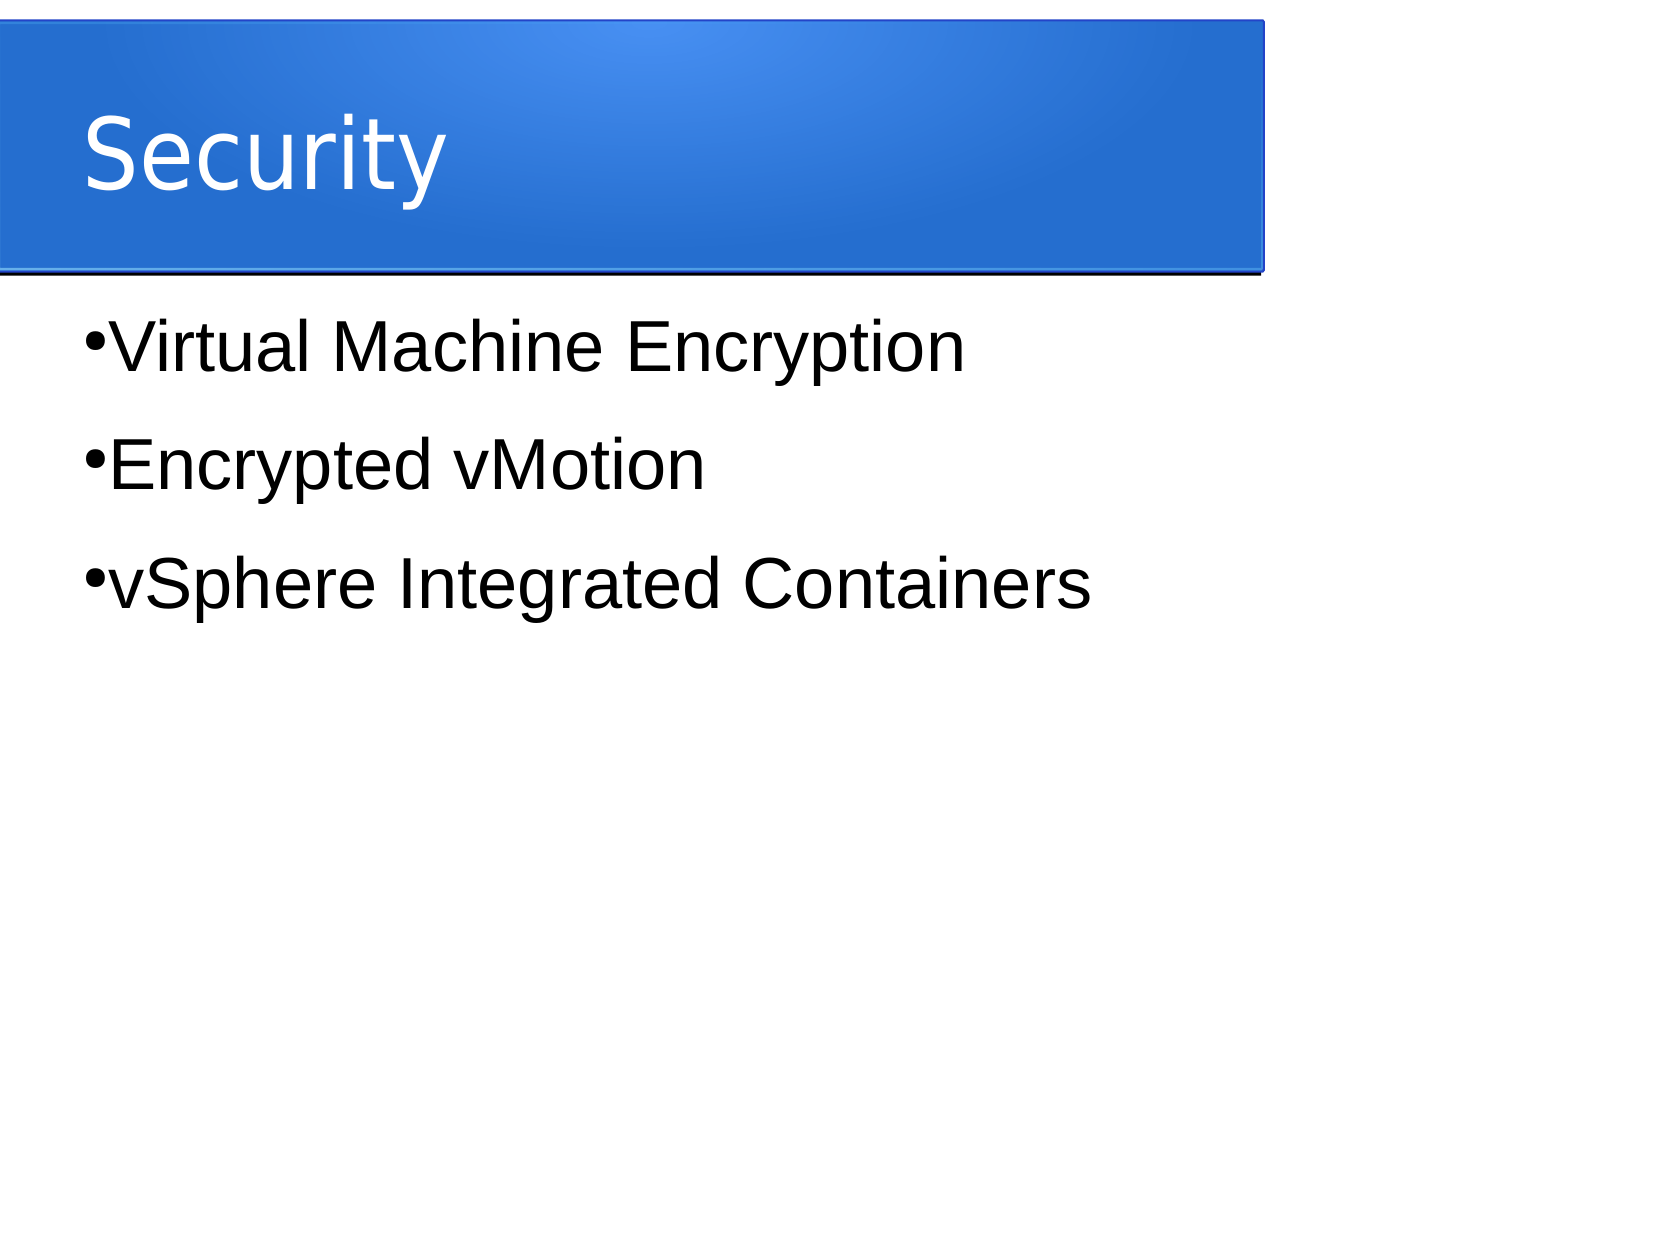

# Security
Virtual Machine Encryption
Encrypted vMotion
vSphere Integrated Containers